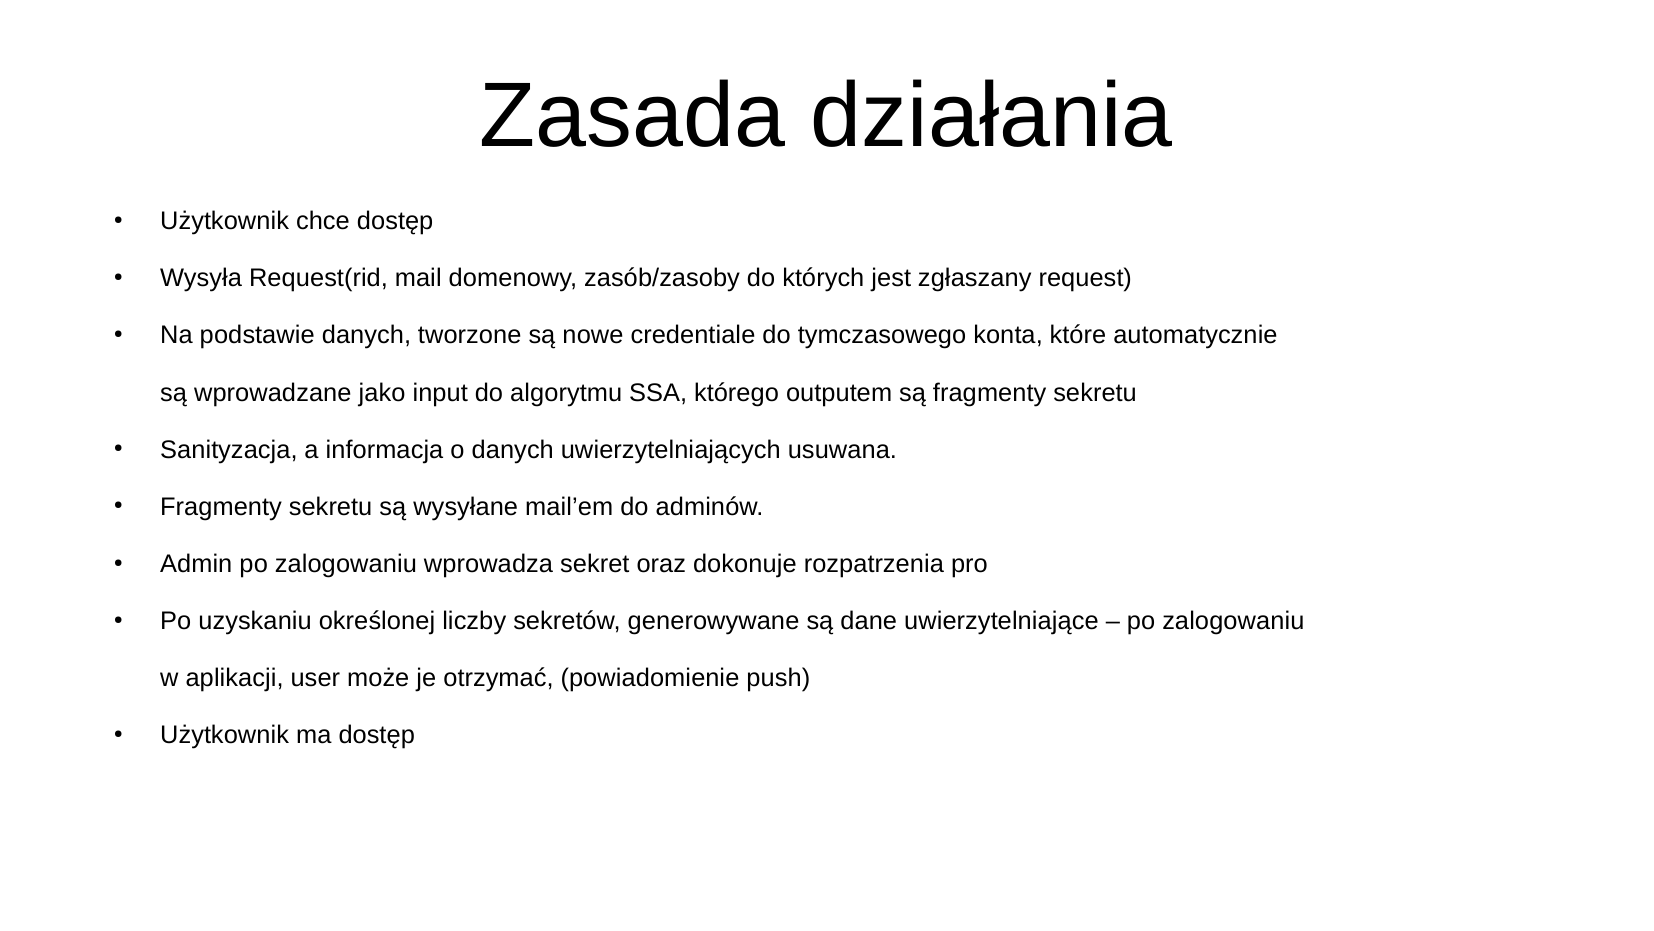

# Zasada działania
Użytkownik chce dostęp
Wysyła Request(rid, mail domenowy, zasób/zasoby do których jest zgłaszany request)
Na podstawie danych, tworzone są nowe credentiale do tymczasowego konta, które automatycznie są wprowadzane jako input do algorytmu SSA, którego outputem są fragmenty sekretu
Sanityzacja, a informacja o danych uwierzytelniających usuwana.
Fragmenty sekretu są wysyłane mail’em do adminów.
Admin po zalogowaniu wprowadza sekret oraz dokonuje rozpatrzenia pro
Po uzyskaniu określonej liczby sekretów, generowywane są dane uwierzytelniające – po zalogowaniu w aplikacji, user może je otrzymać, (powiadomienie push)
Użytkownik ma dostęp